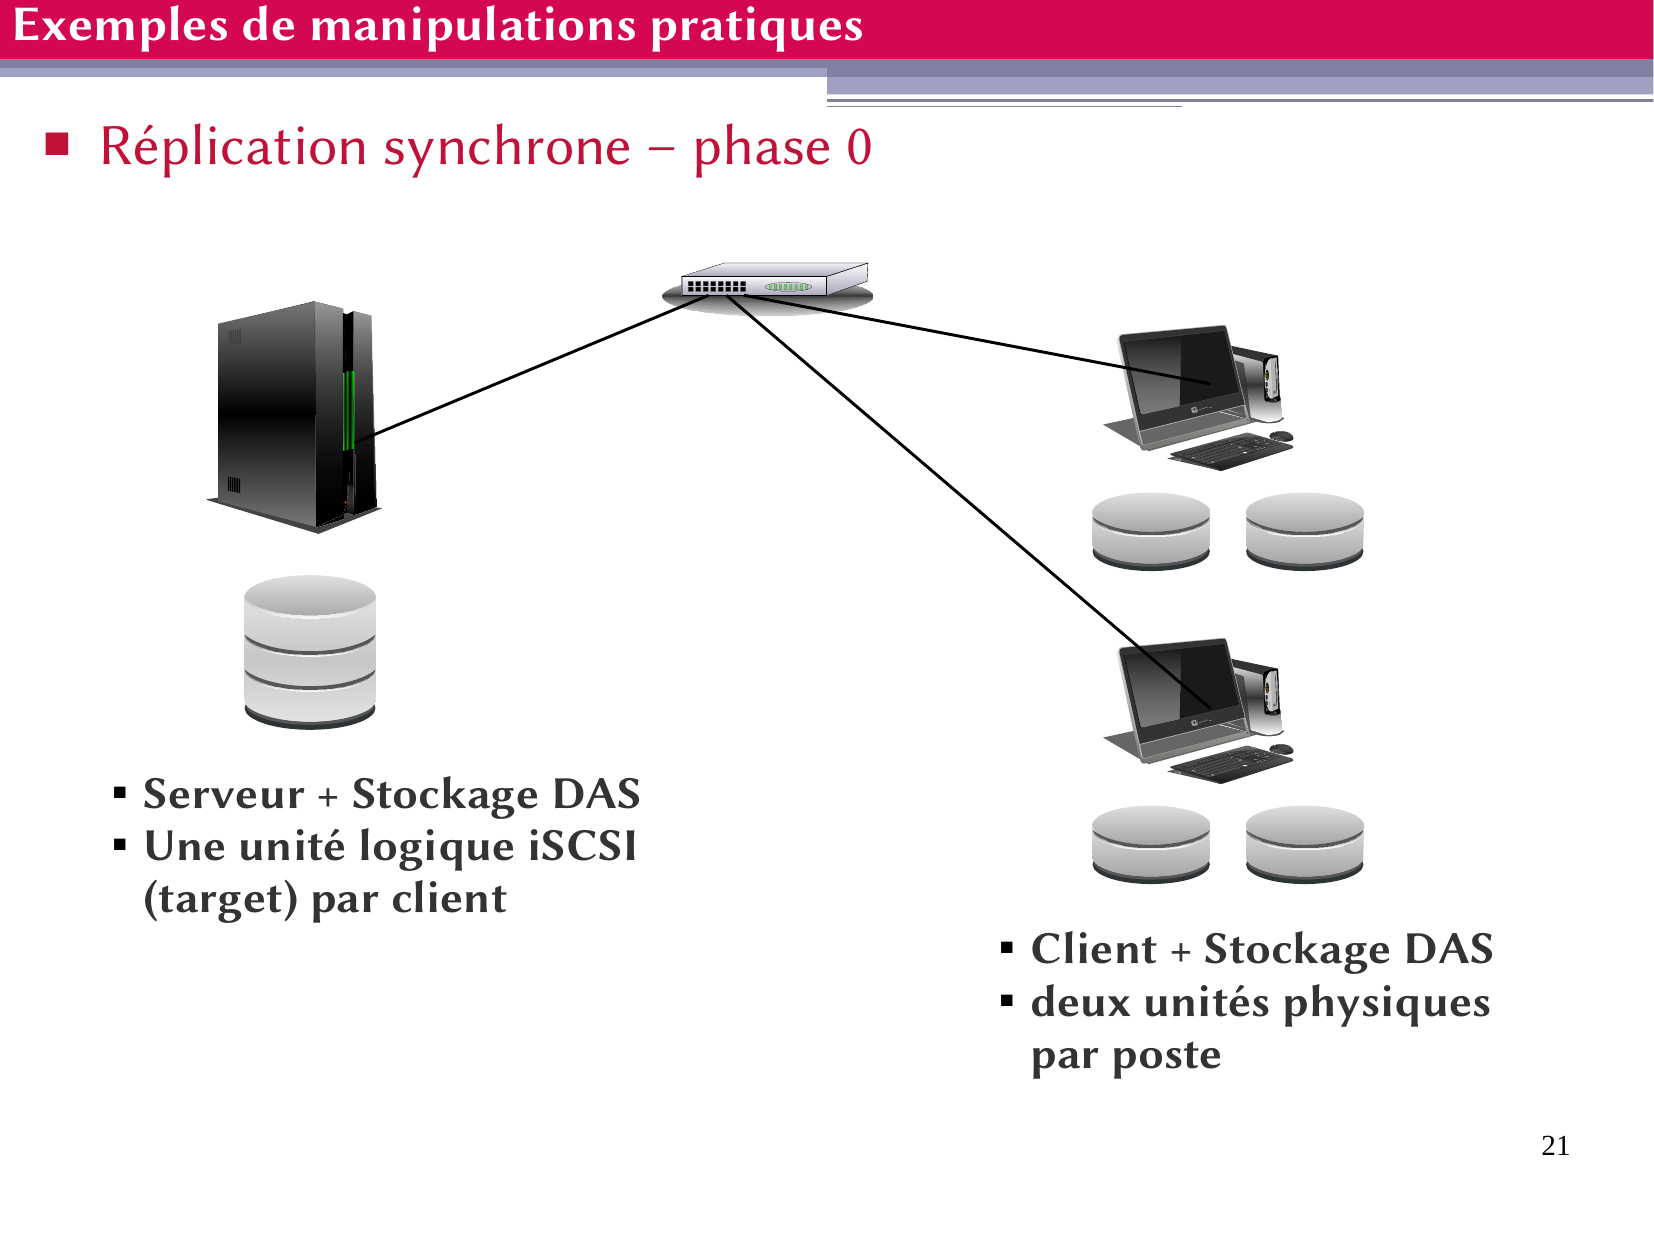

# Exemples de manipulations pratiques
Réplication synchrone – phase 0
Serveur + Stockage DAS
Une unité logique iSCSI (target) par client
Client + Stockage DAS
deux unités physiques par poste
21